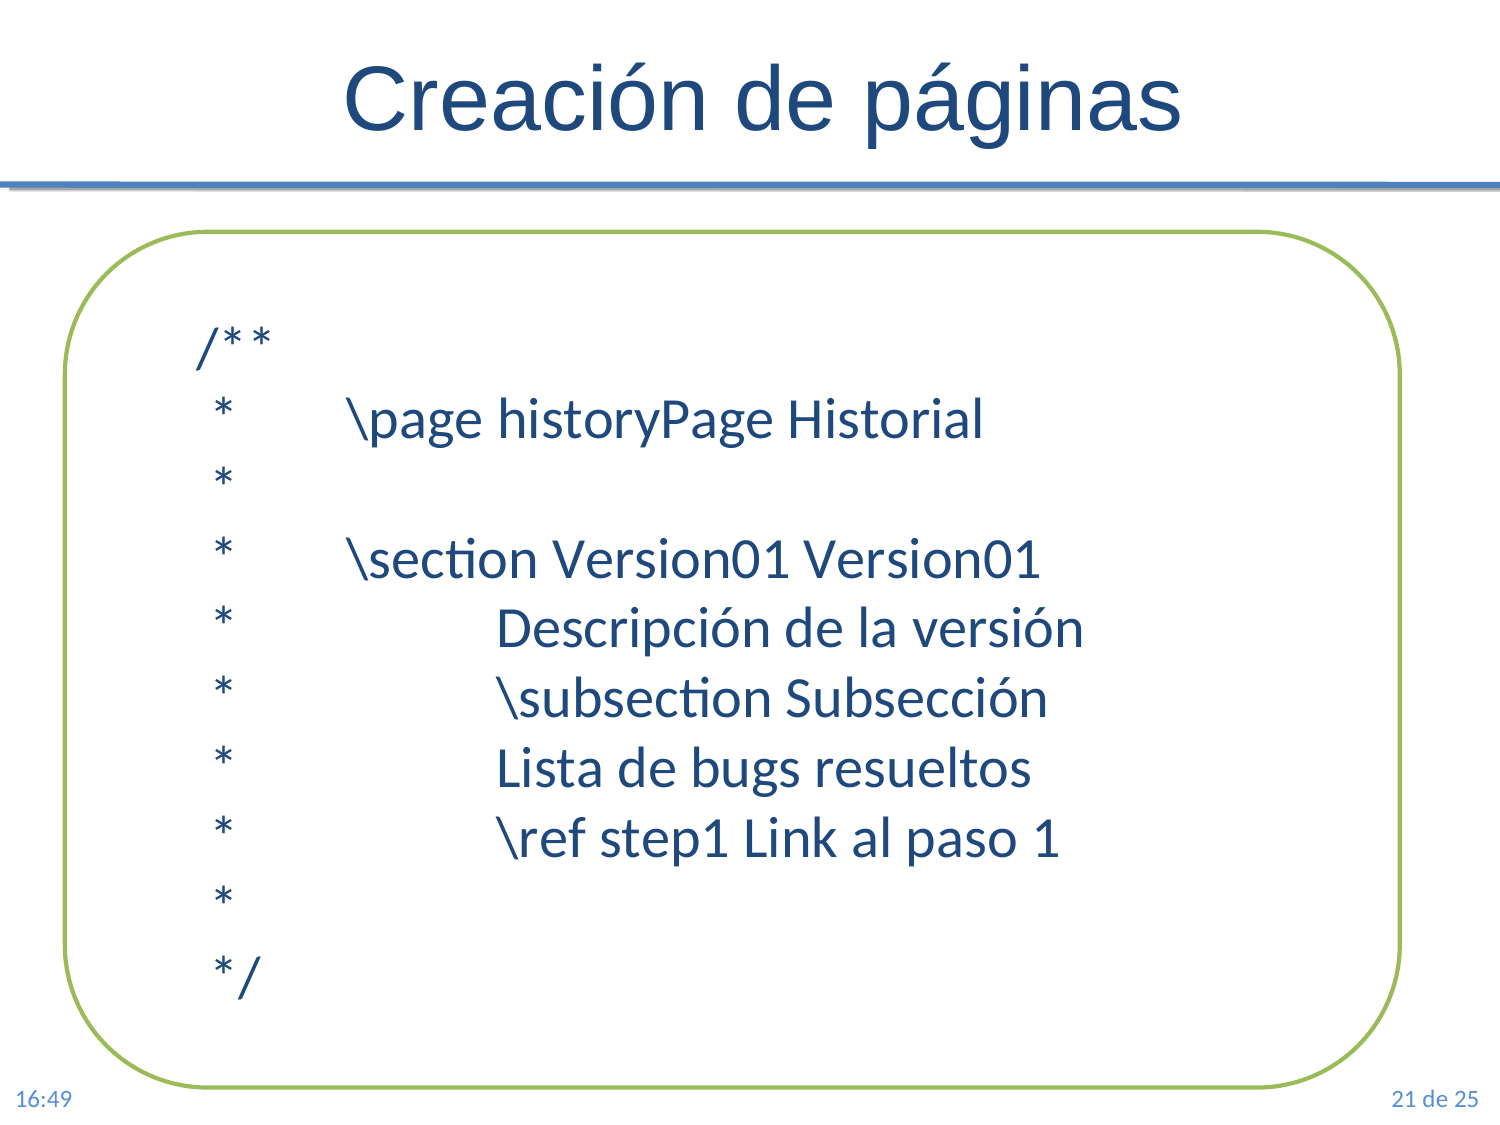

Creación de páginas
/**
 *	\page historyPage Historial
 *
 *	\section Version01 Version01
 *		Descripción de la versión
 *		\subsection Subsección
 *		Lista de bugs resueltos
 *		\ref step1 Link al paso 1
 *
 */
R
16:49
 de 25